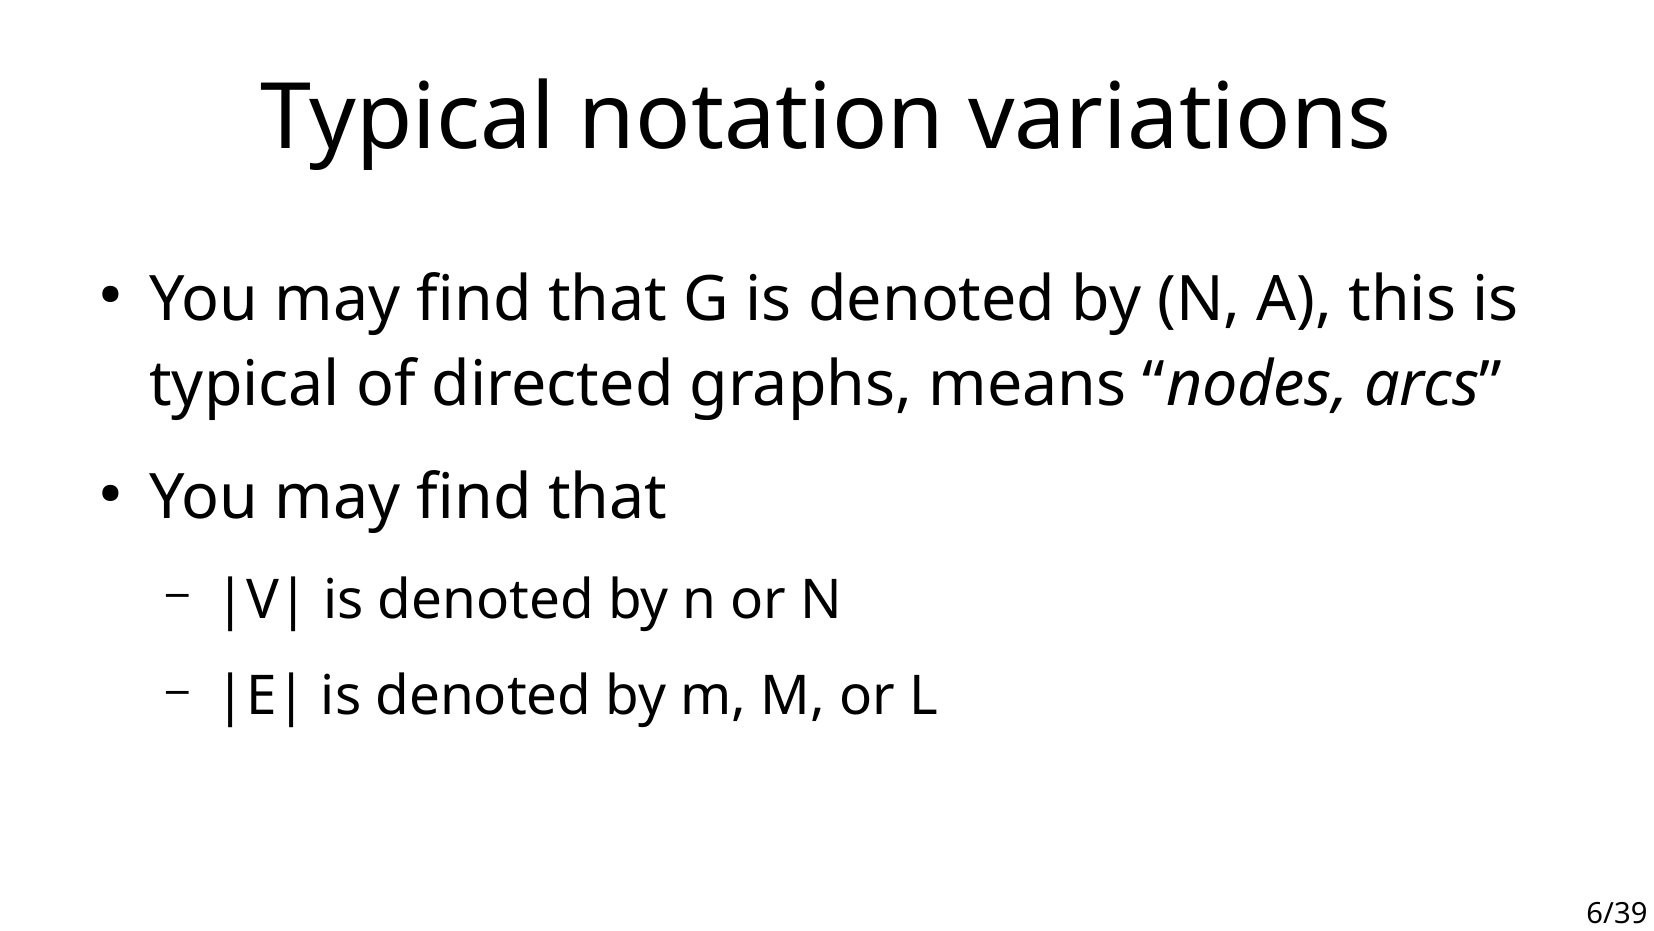

# Typical notation variations
You may find that G is denoted by (N, A), this is typical of directed graphs, means “nodes, arcs”
You may find that
|V| is denoted by n or N
|E| is denoted by m, M, or L
6